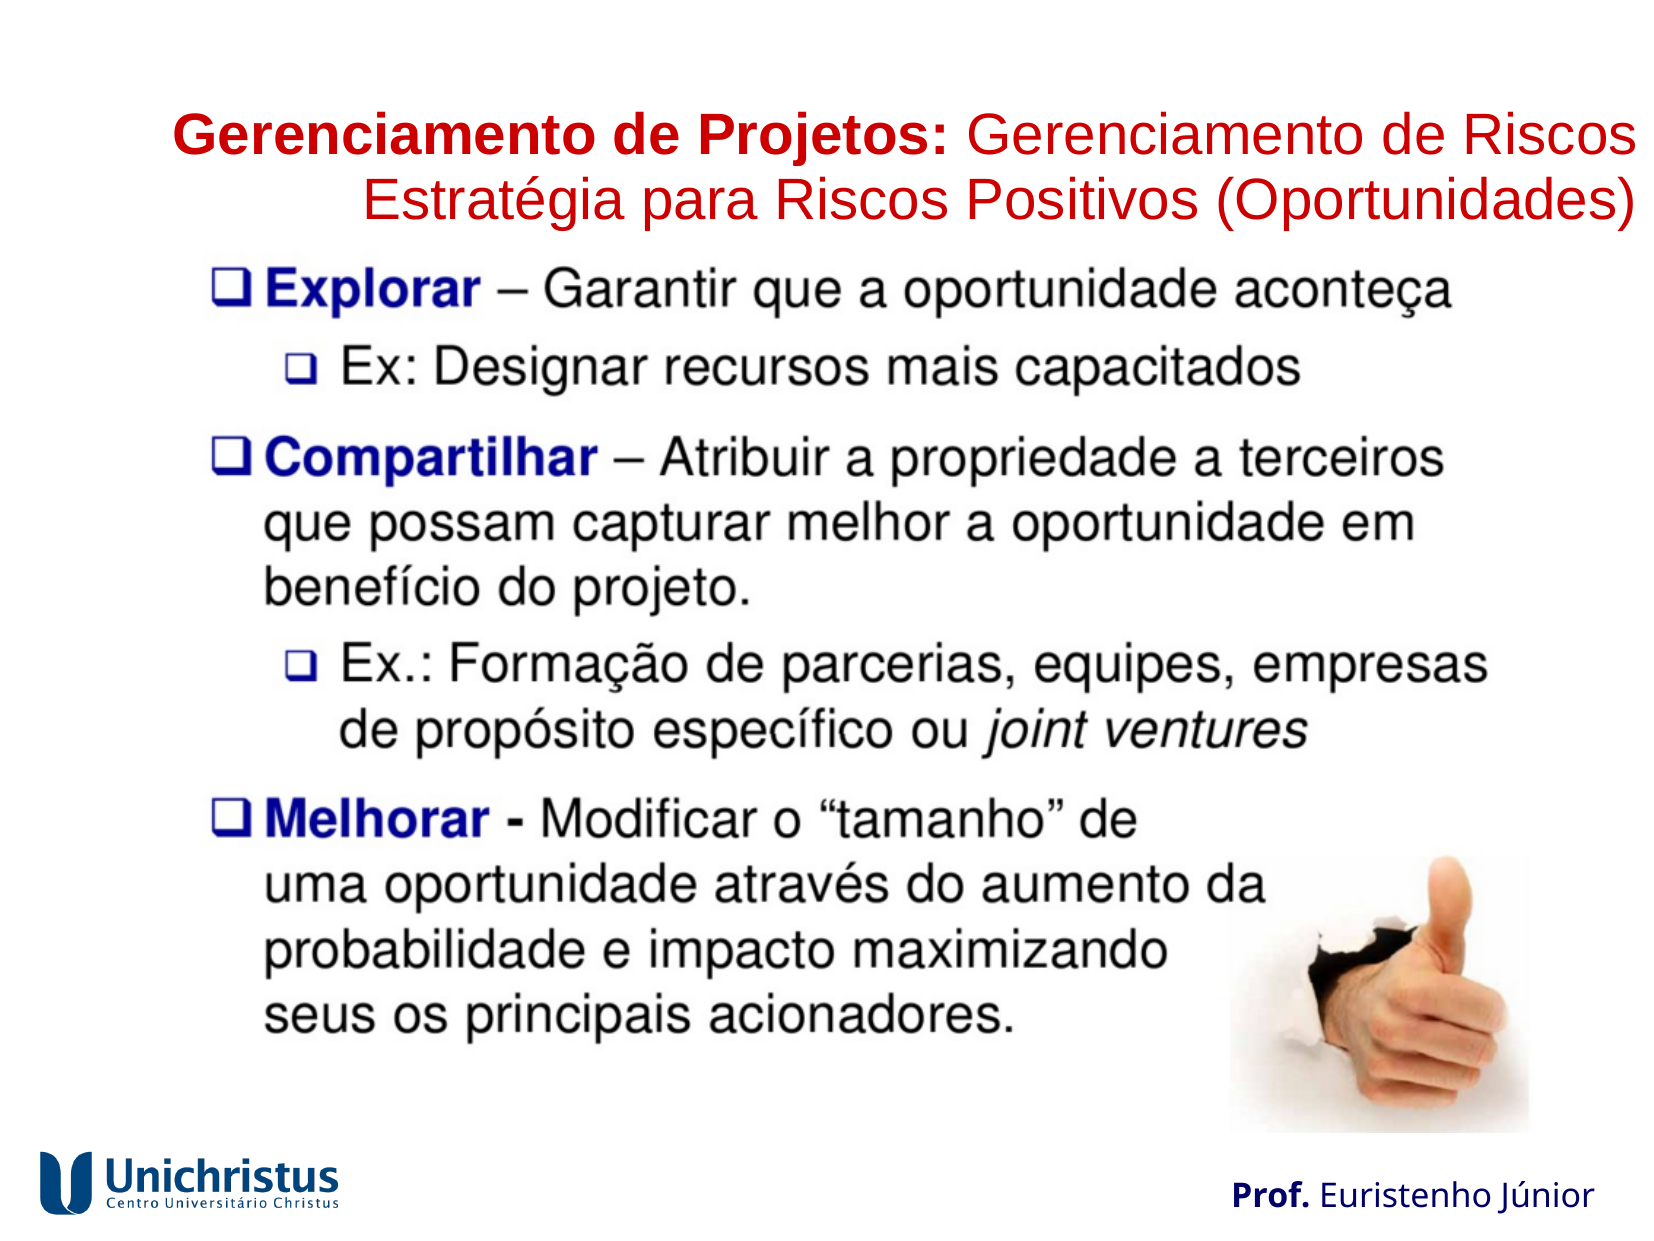

Gerenciamento de Projetos: Gerenciamento de Riscos
Estratégia para Riscos Positivos (Oportunidades)
Prof. Euristenho Júnior